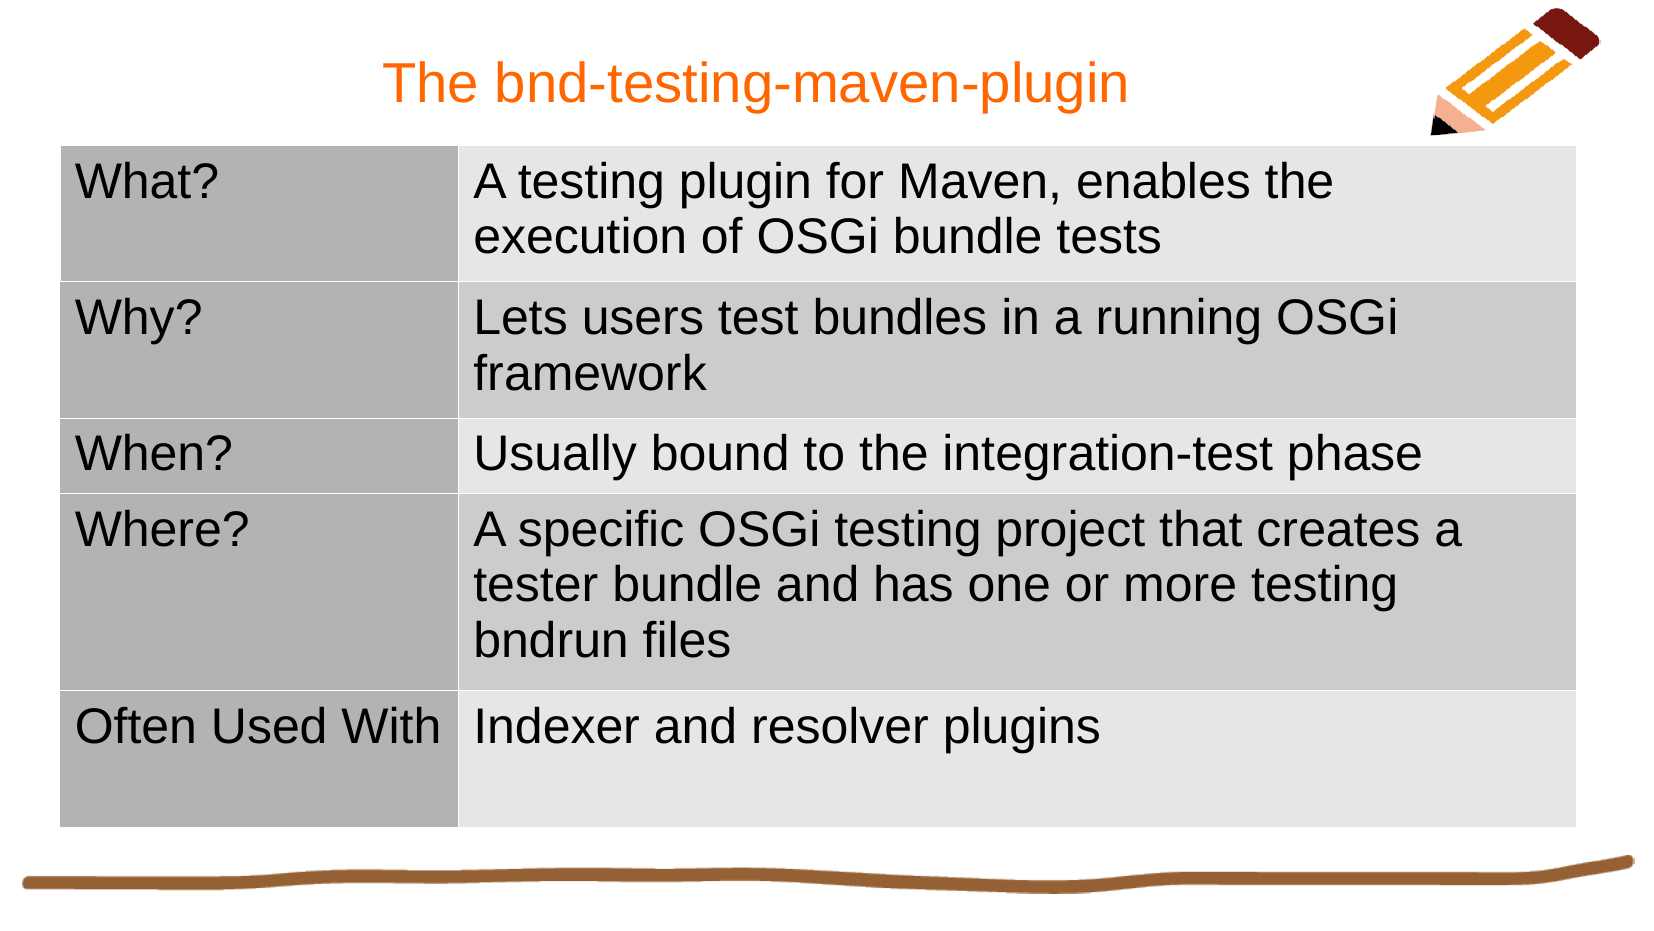

# The bnd-testing-maven-plugin
| What? | A testing plugin for Maven, enables the execution of OSGi bundle tests |
| --- | --- |
| Why? | Lets users test bundles in a running OSGi framework |
| When? | Usually bound to the integration-test phase |
| Where? | A specific OSGi testing project that creates a tester bundle and has one or more testing bndrun files |
| Often Used With | Indexer and resolver plugins |